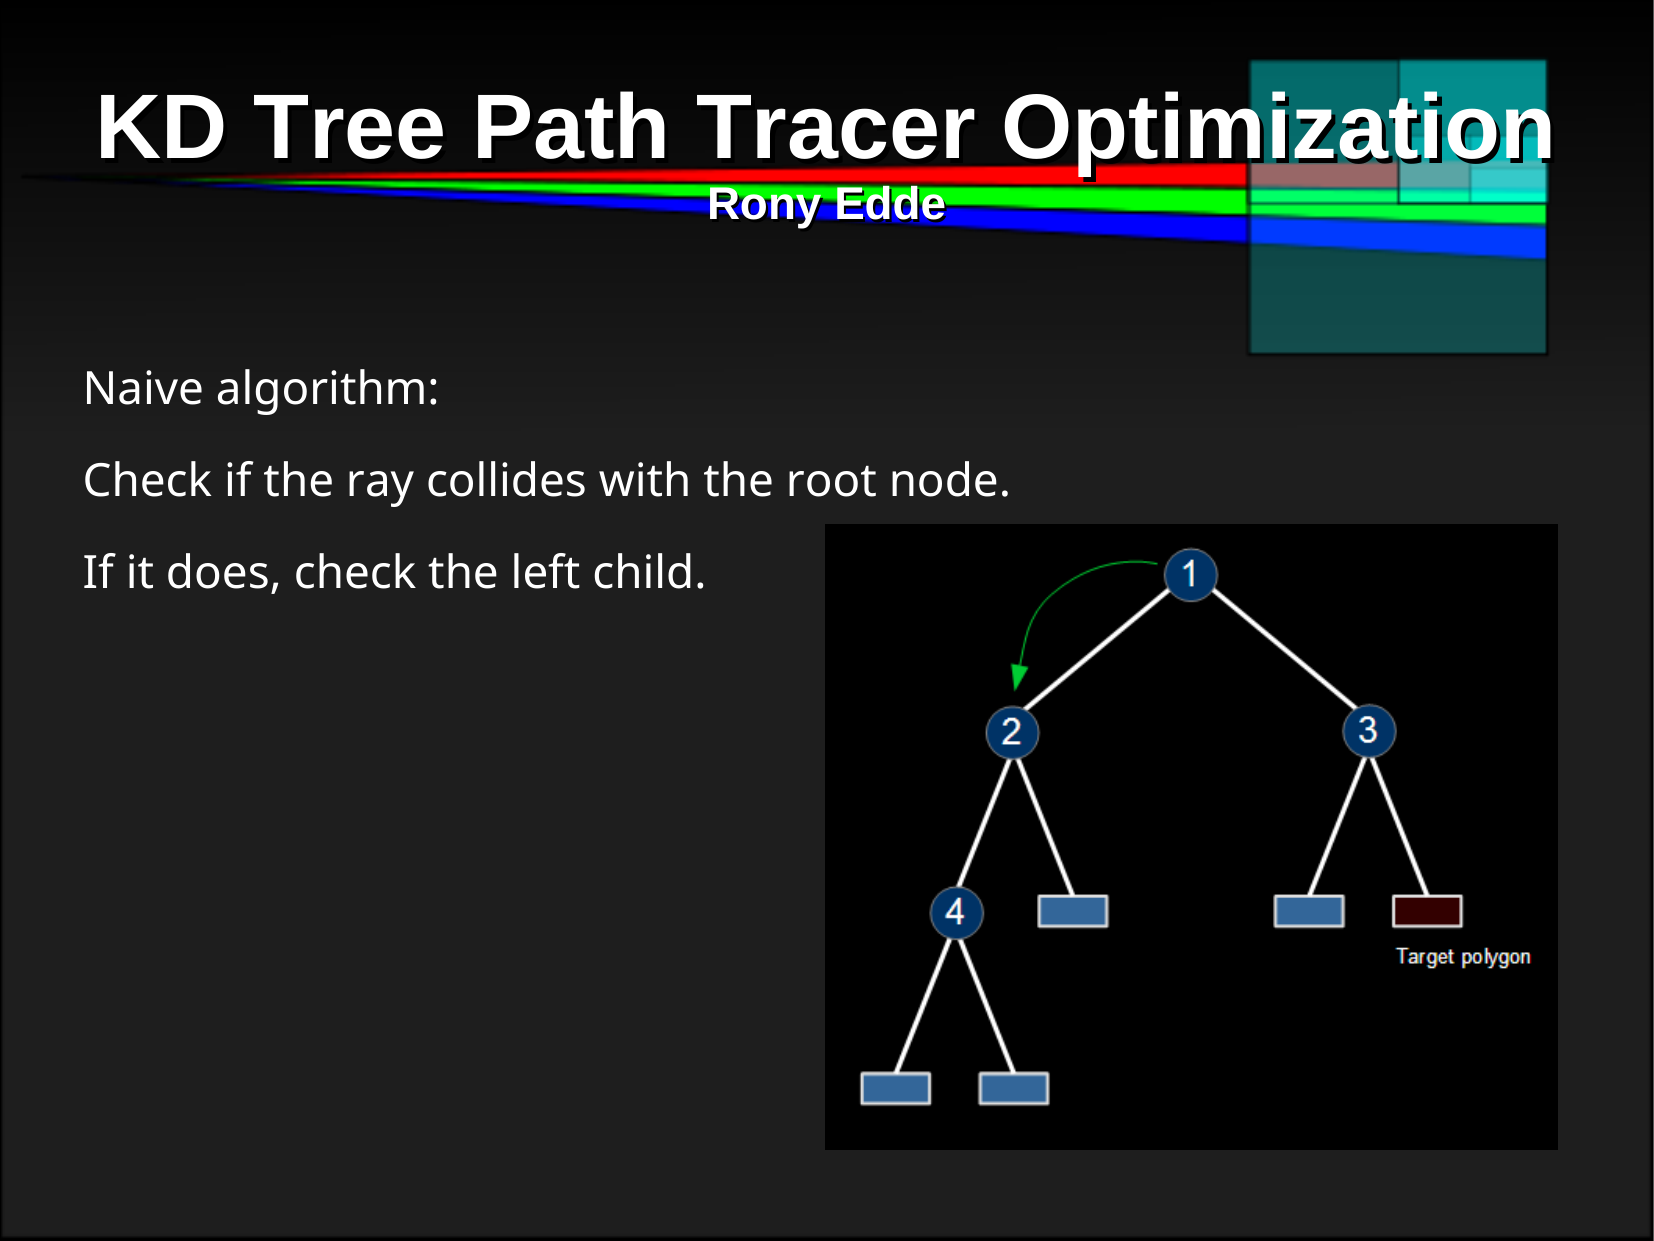

KD Tree Path Tracer Optimization
Rony Edde
# Naive algorithm:
Check if the ray collides with the root node.
If it does, check the left child.